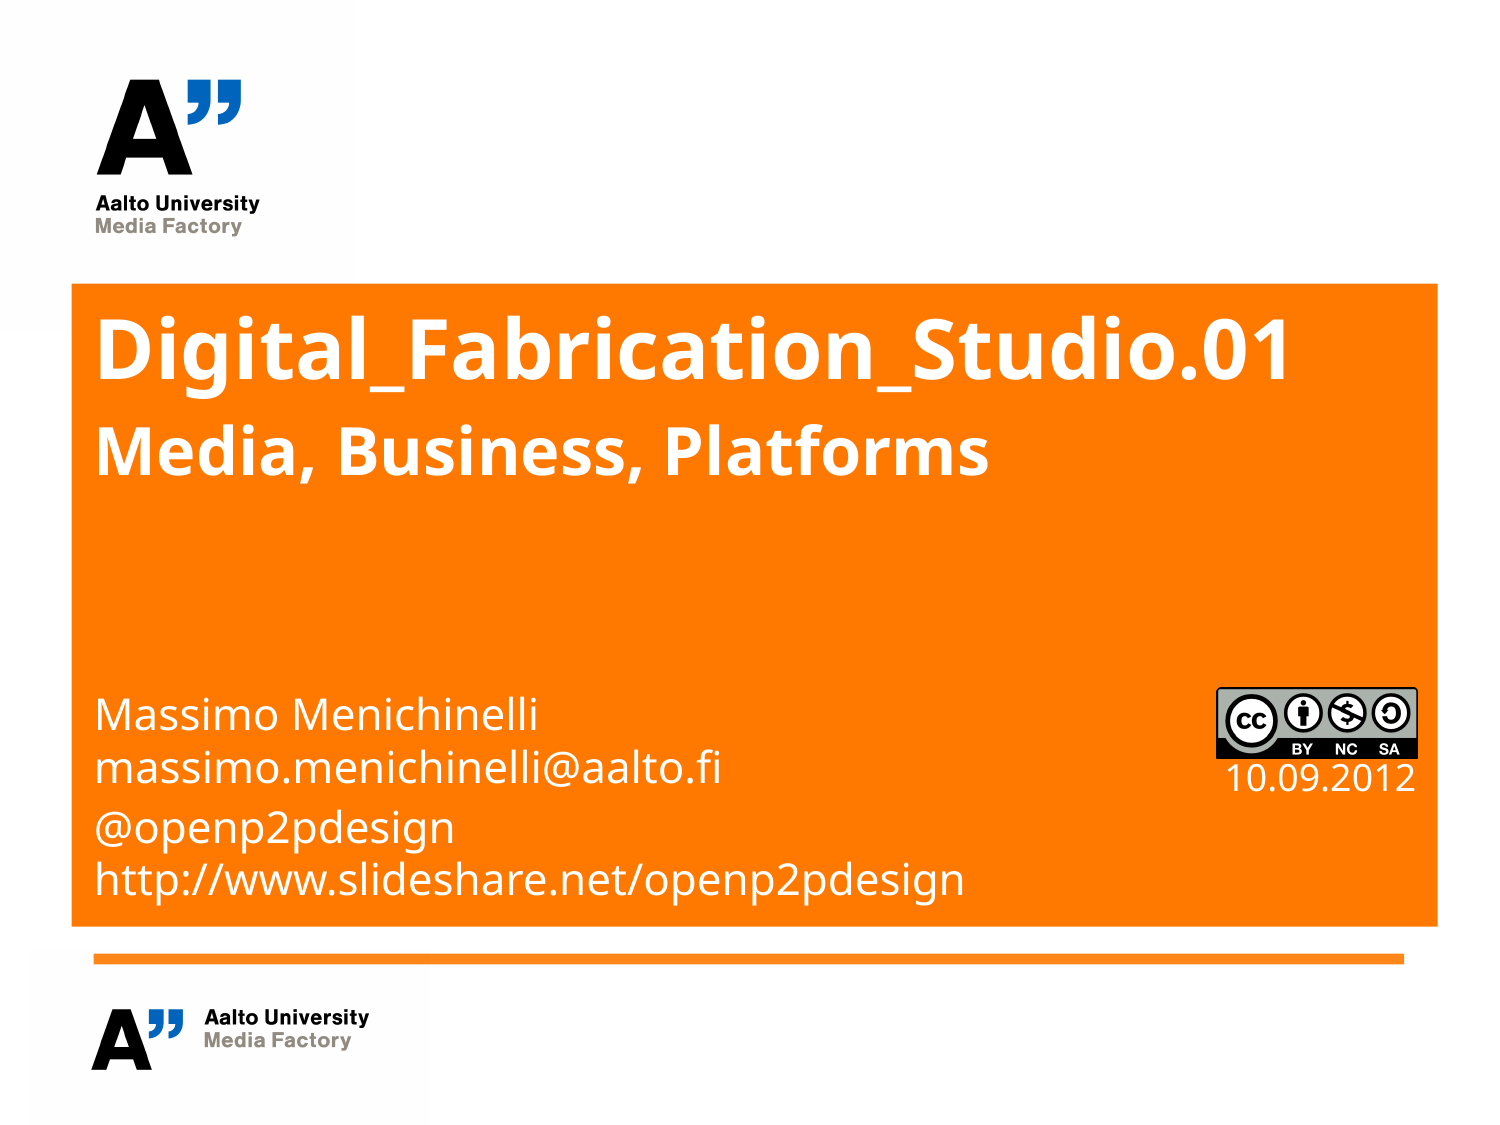

#
Digital_Fabrication_Studio.01
Media, Business, Platforms
Massimo Menichinelli
massimo.menichinelli@aalto.fi
@openp2pdesign
http://www.slideshare.net/openp2pdesign
10.09.2012